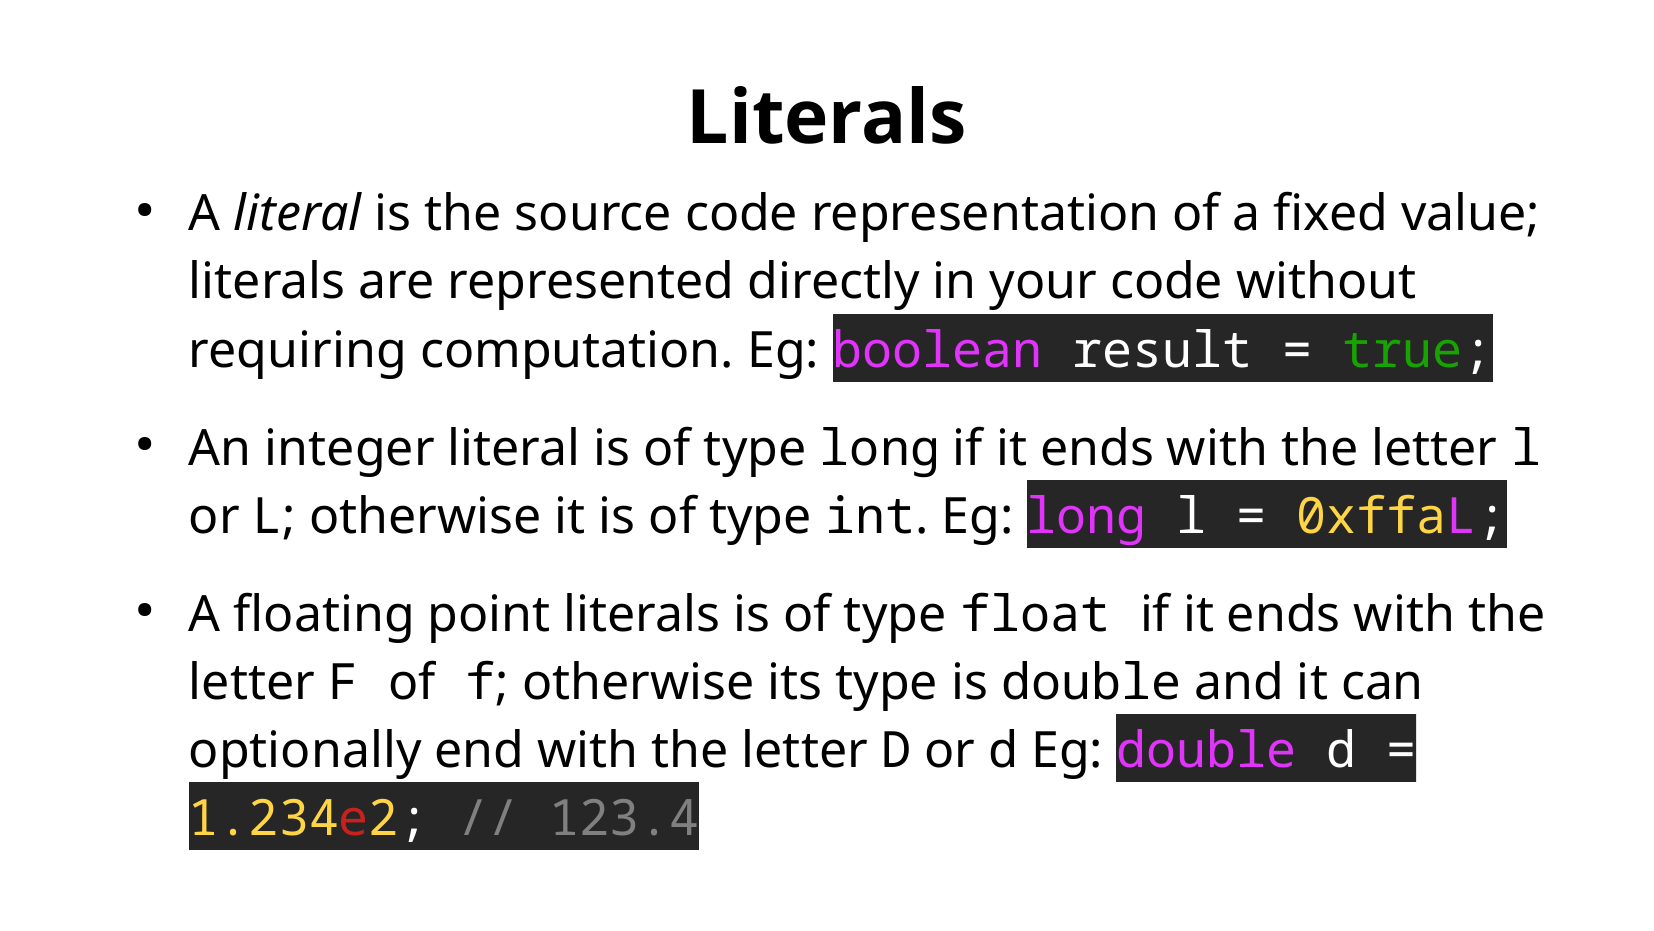

# Literals
A literal is the source code representation of a fixed value; literals are represented directly in your code without requiring computation. Eg: boolean result = true;
An integer literal is of type long if it ends with the letter l or L; otherwise it is of type int. Eg: long l = 0xffaL;
A floating point literals is of type float if it ends with the letter F of f; otherwise its type is double and it can optionally end with the letter D or d Eg: double d = 1.234e2; // 123.4